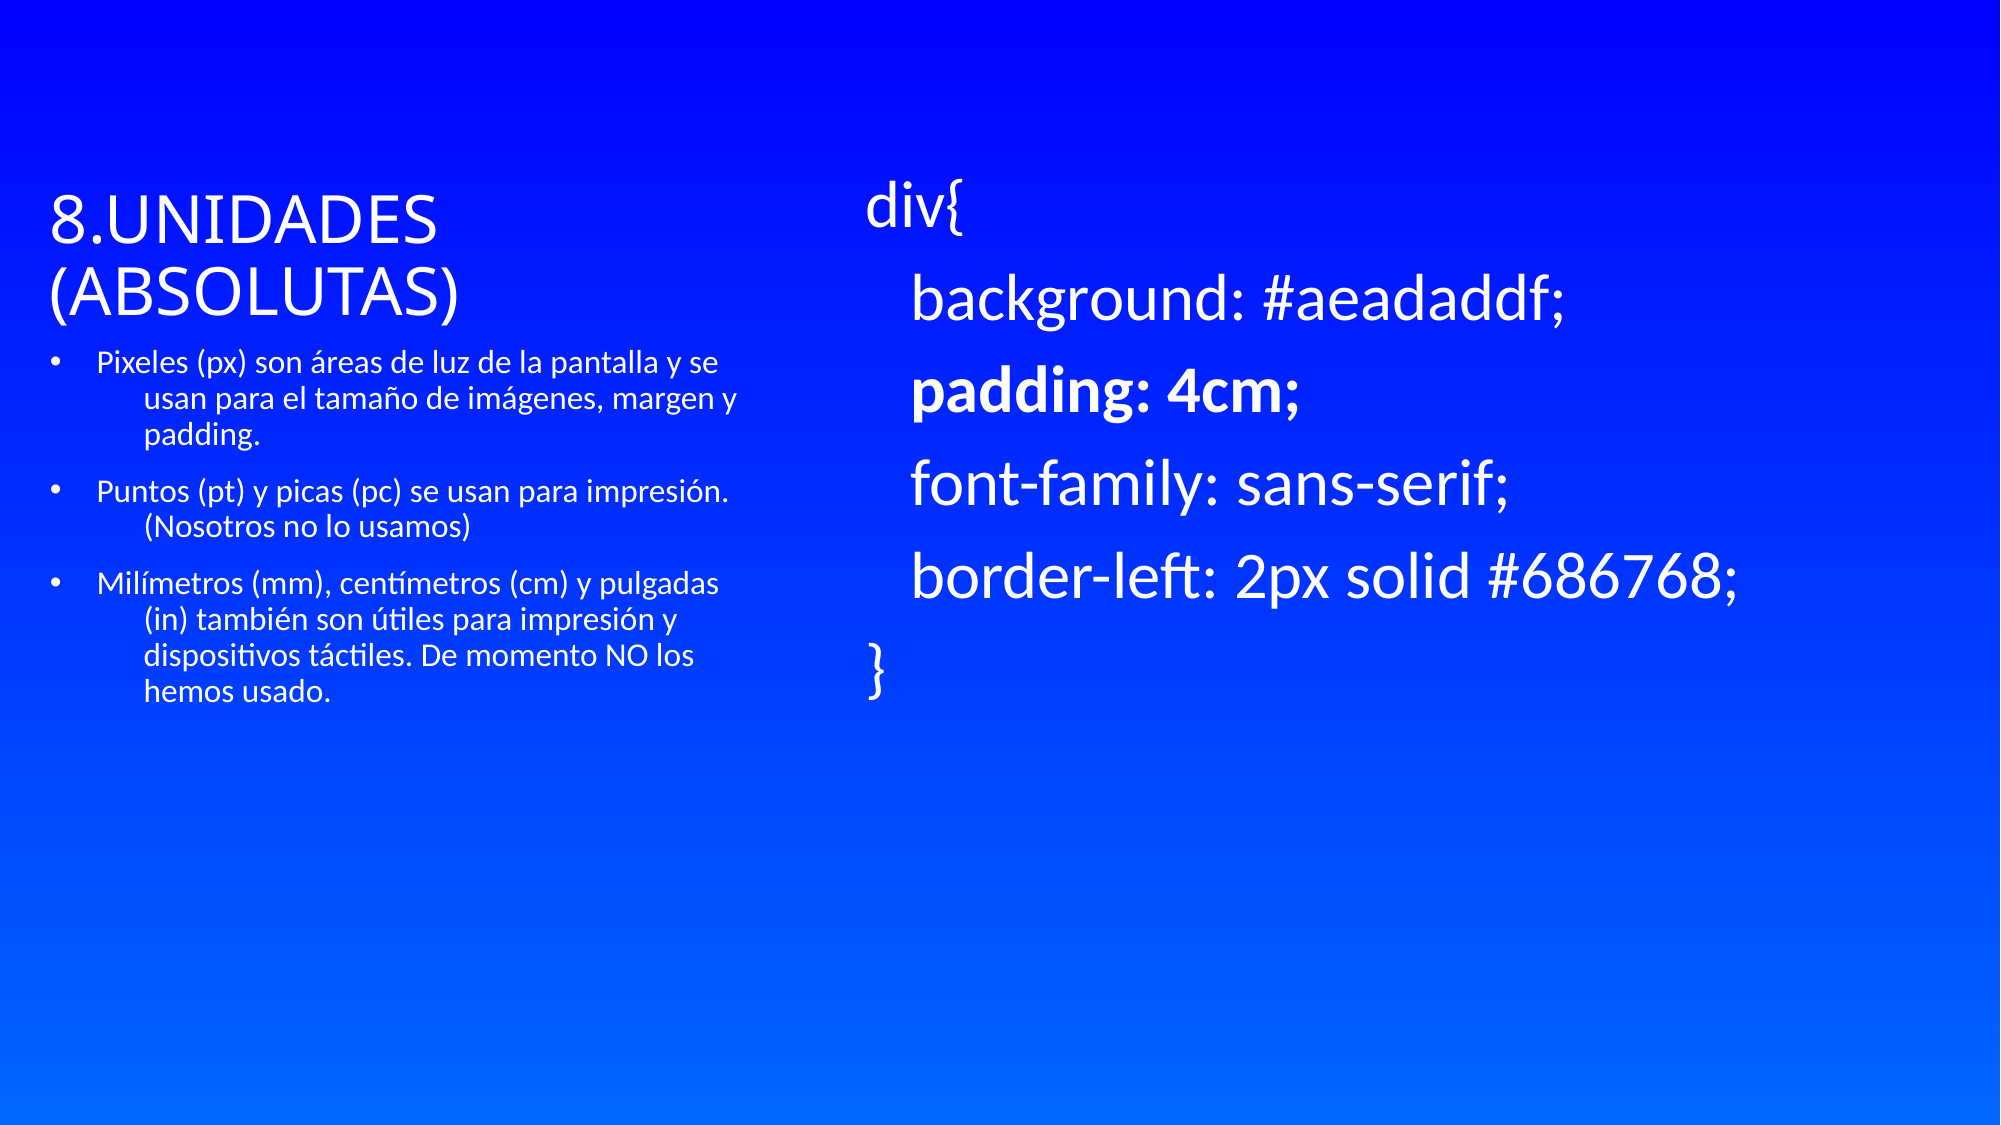

# 8.UNIDADES (ABSOLUTAS)
div{
 background: #aeadaddf;
 padding: 4cm;
 font-family: sans-serif;
 border-left: 2px solid #686768;
}
Pixeles (px) son áreas de luz de la pantalla y se usan para el tamaño de imágenes, margen y padding.
Puntos (pt) y picas (pc) se usan para impresión. (Nosotros no lo usamos)
Milímetros (mm), centímetros (cm) y pulgadas (in) también son útiles para impresión y dispositivos táctiles. De momento NO los hemos usado.